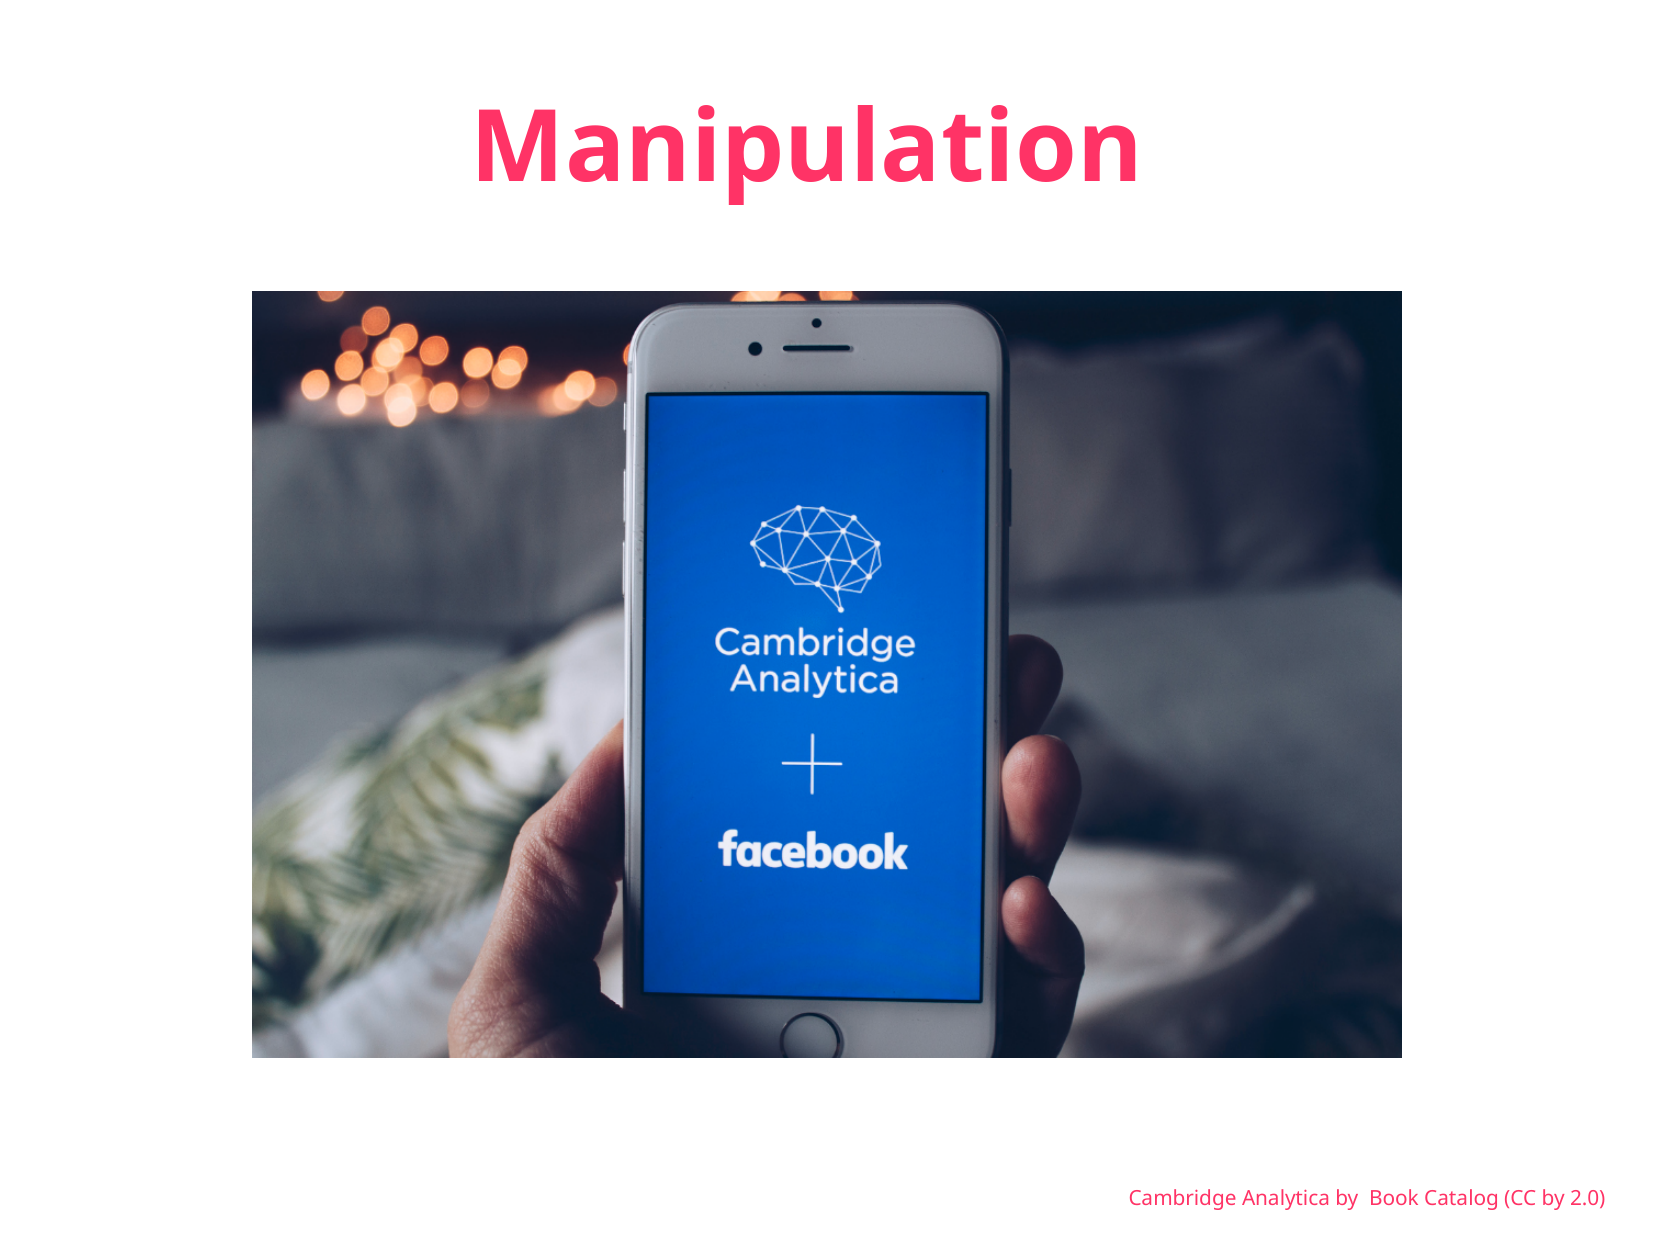

Manipulation
Cambridge Analytica by Book Catalog (CC by 2.0)